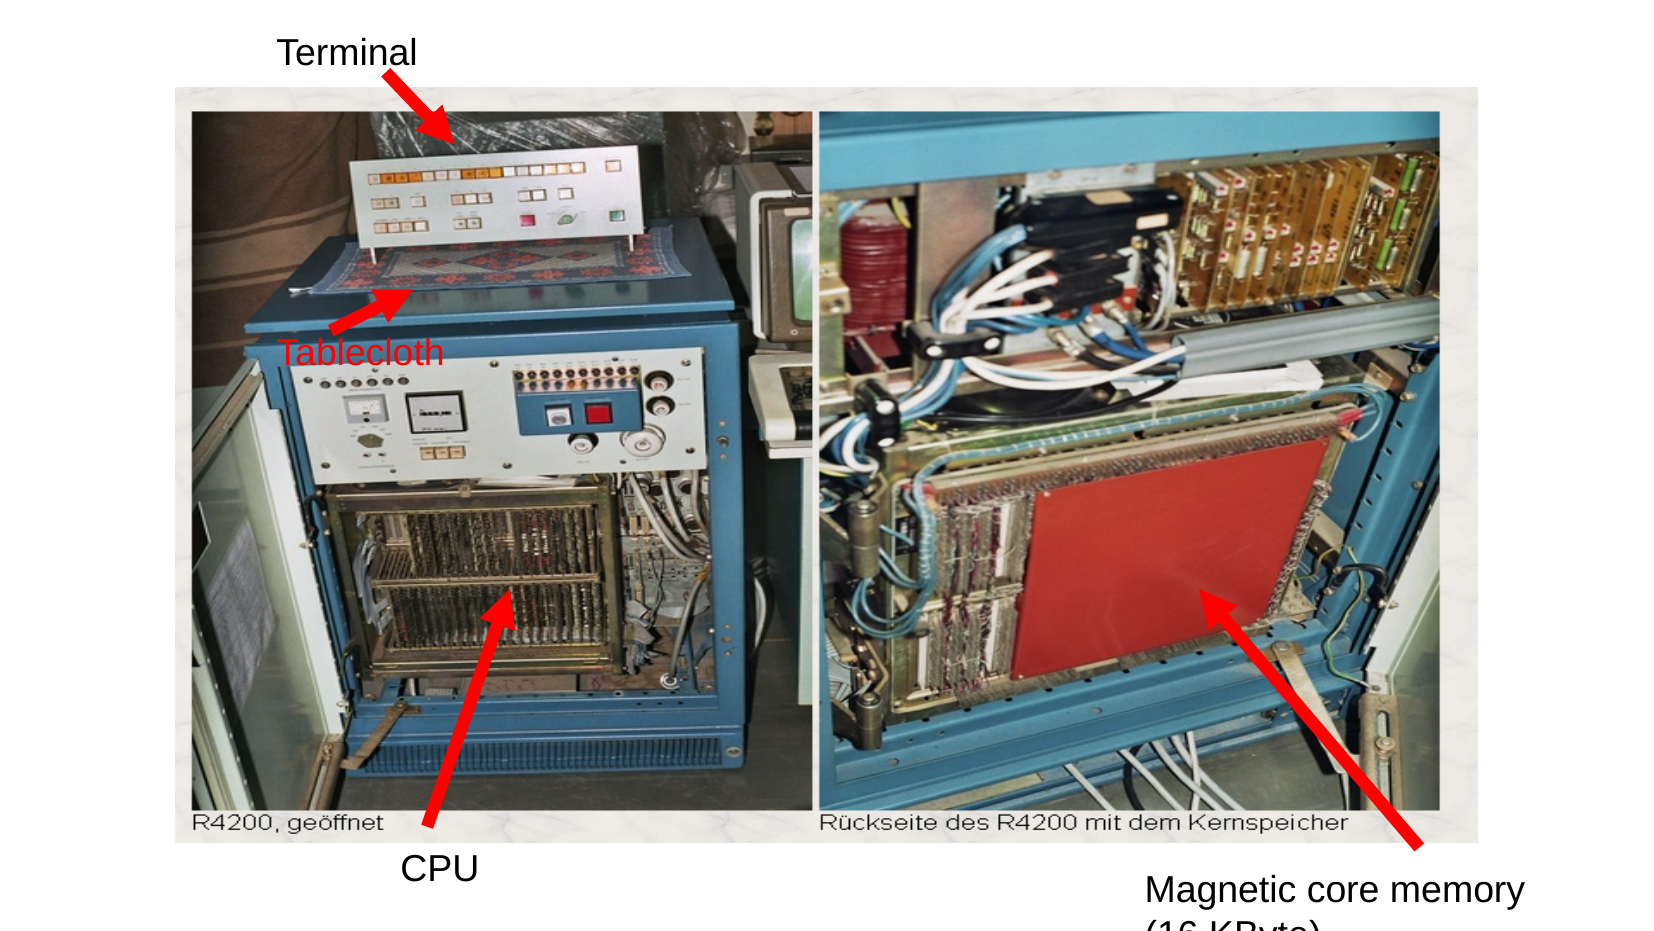

Terminal
Tablecloth
CPU
Magnetic core memory
(16 KByte)